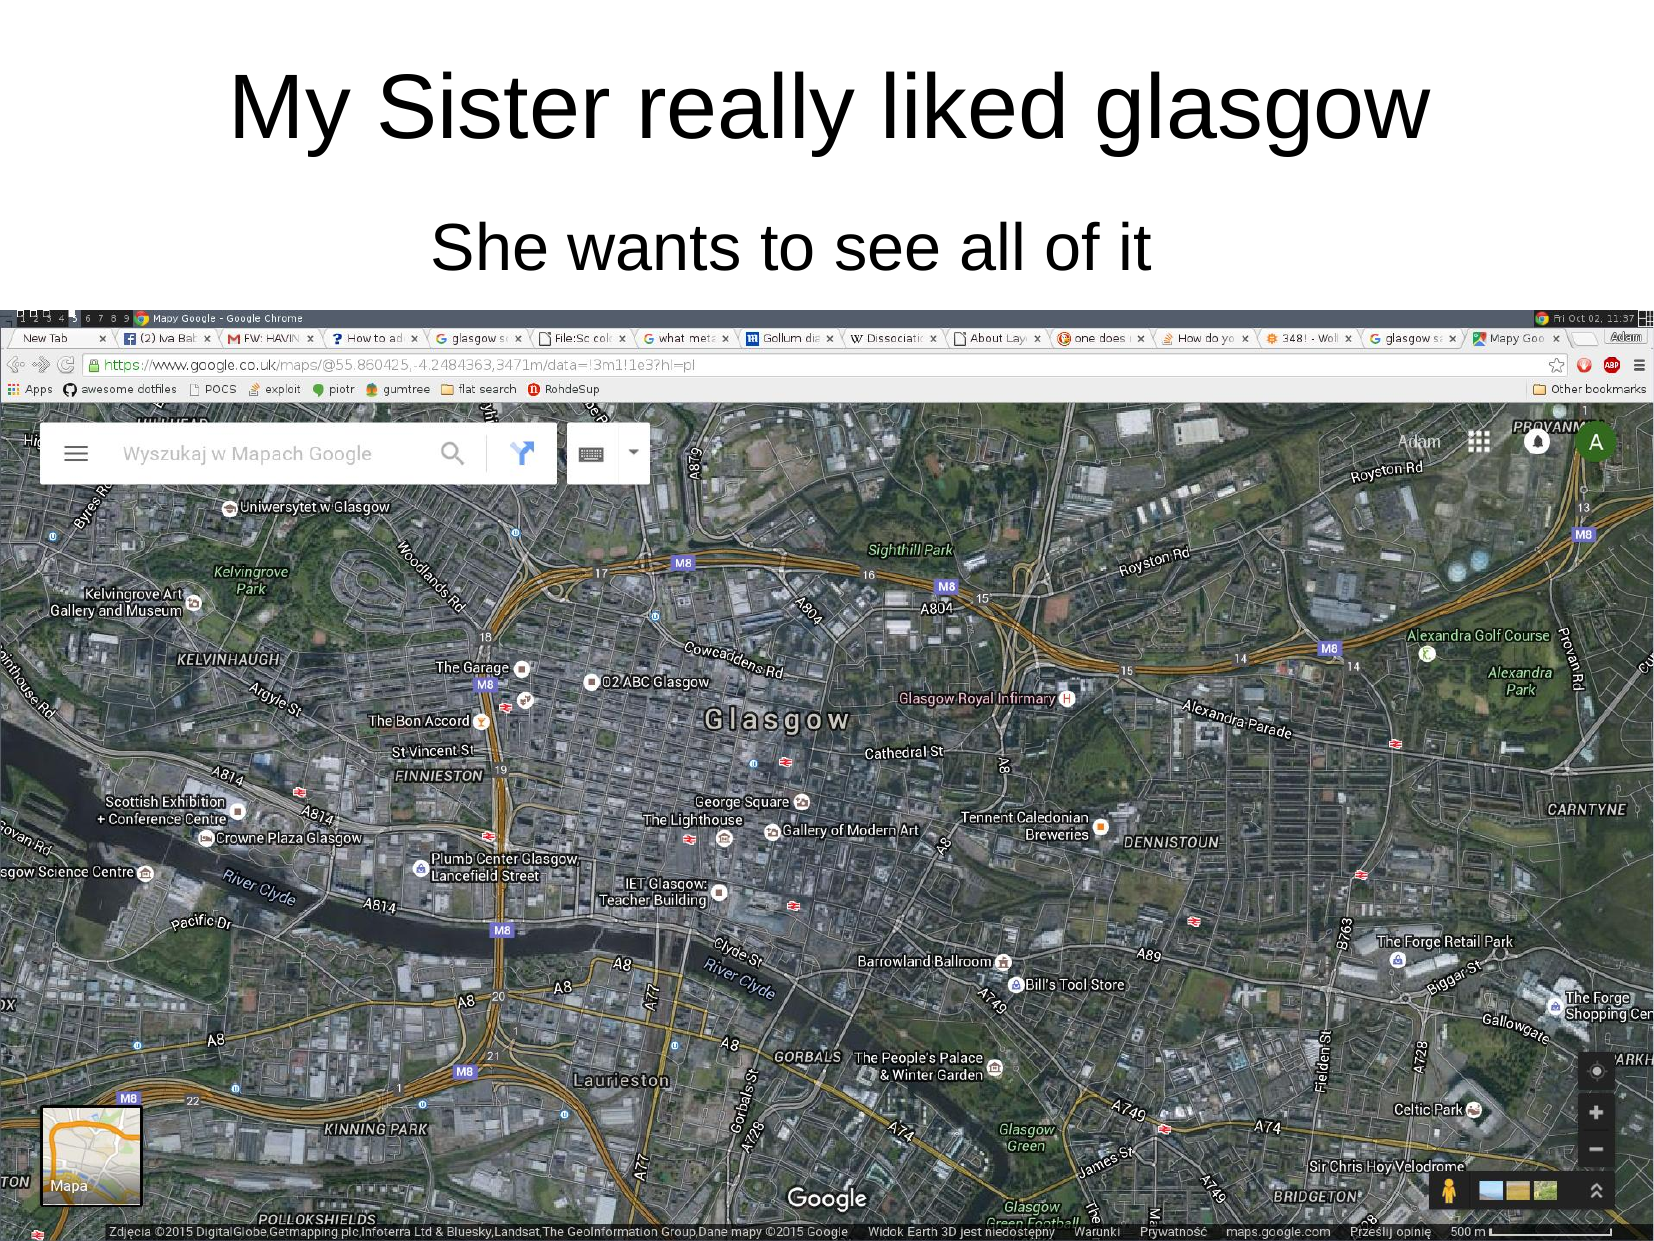

# My Sister really liked glasgow
She wants to see all of it